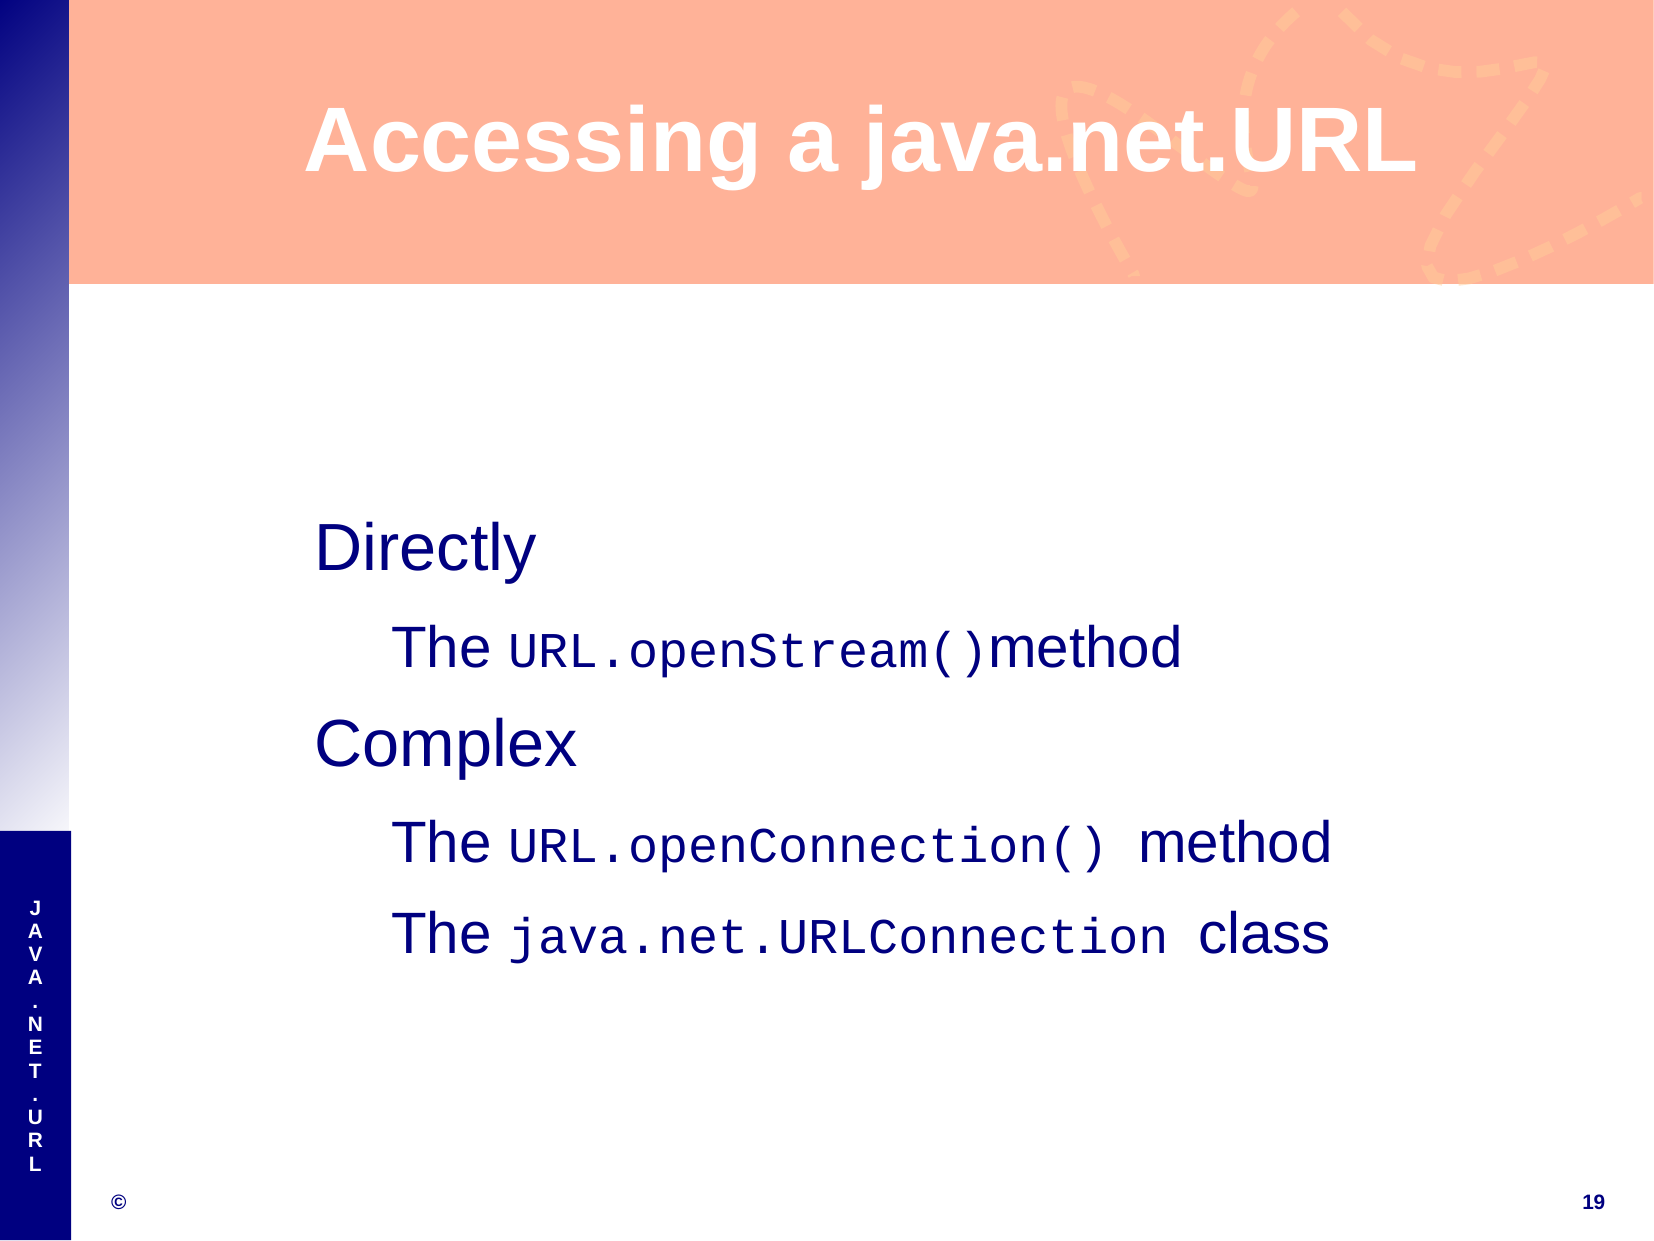

Accessing a java.net.URL
# Directly
The URL.openStream()method
Complex
The URL.openConnection() method
The java.net.URLConnection class
J
A
V
A
.
N
E
T
.
U
R
L